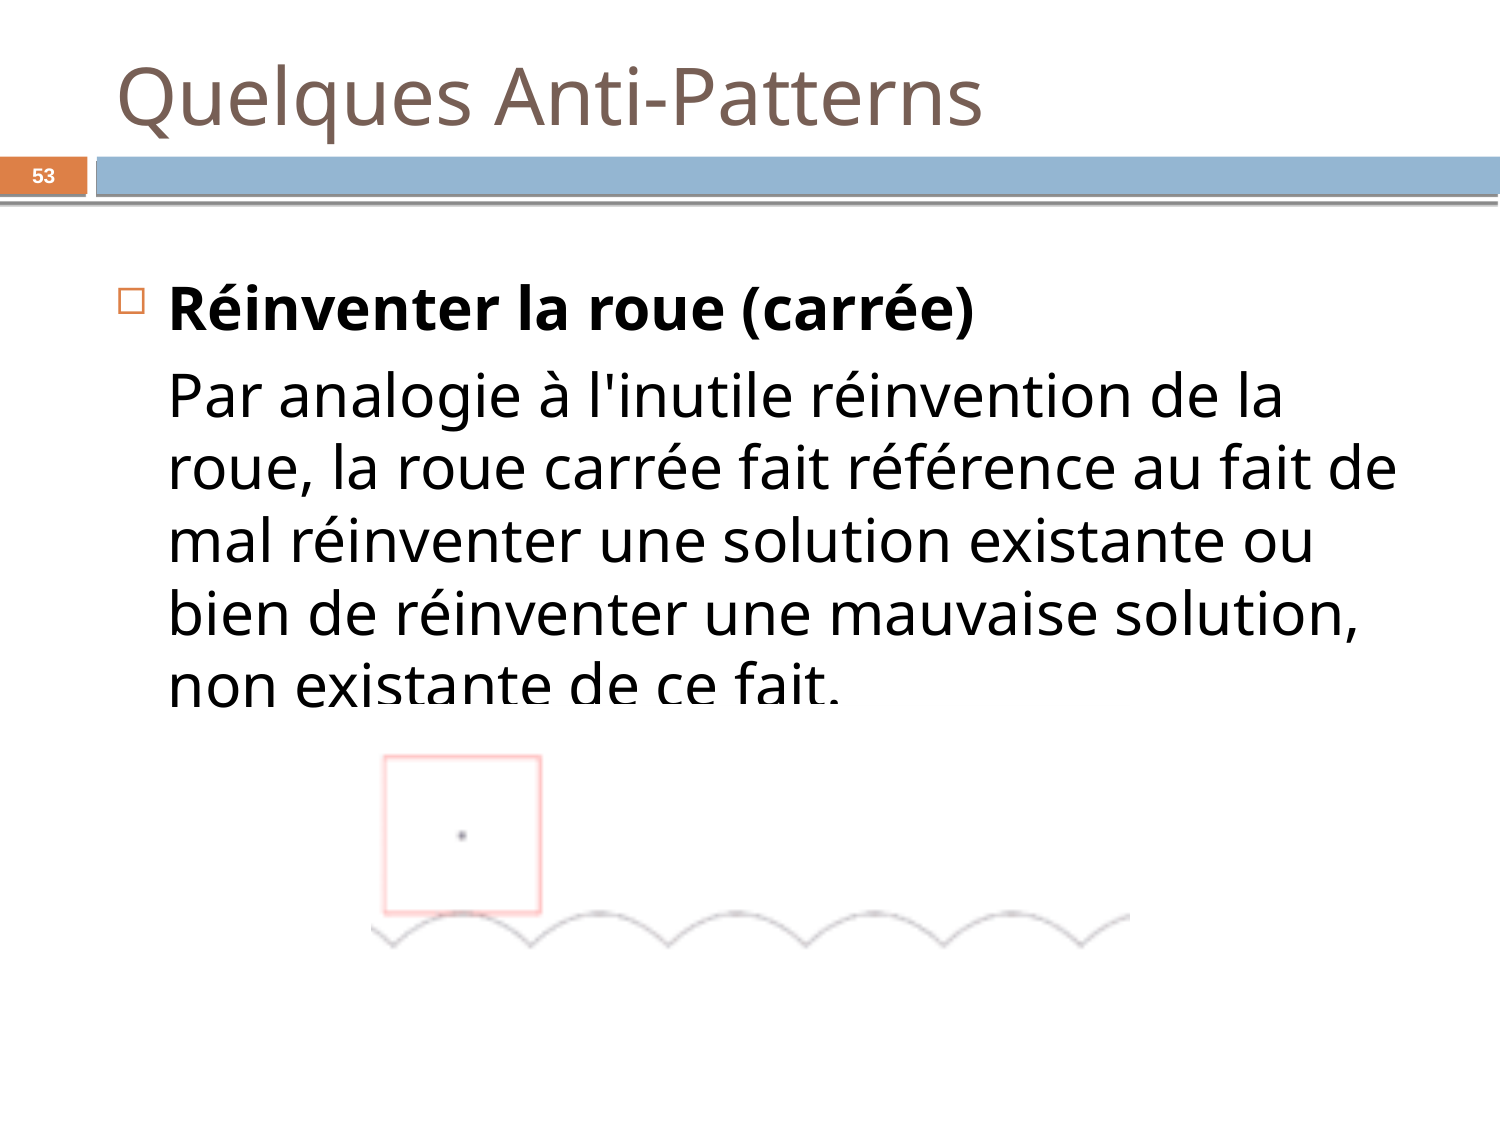

# Quelques Anti-Patterns
Réinventer la roue (carrée)
	Par analogie à l'inutile réinvention de la roue, la roue carrée fait référence au fait de mal réinventer une solution existante ou bien de réinventer une mauvaise solution, non existante de ce fait.